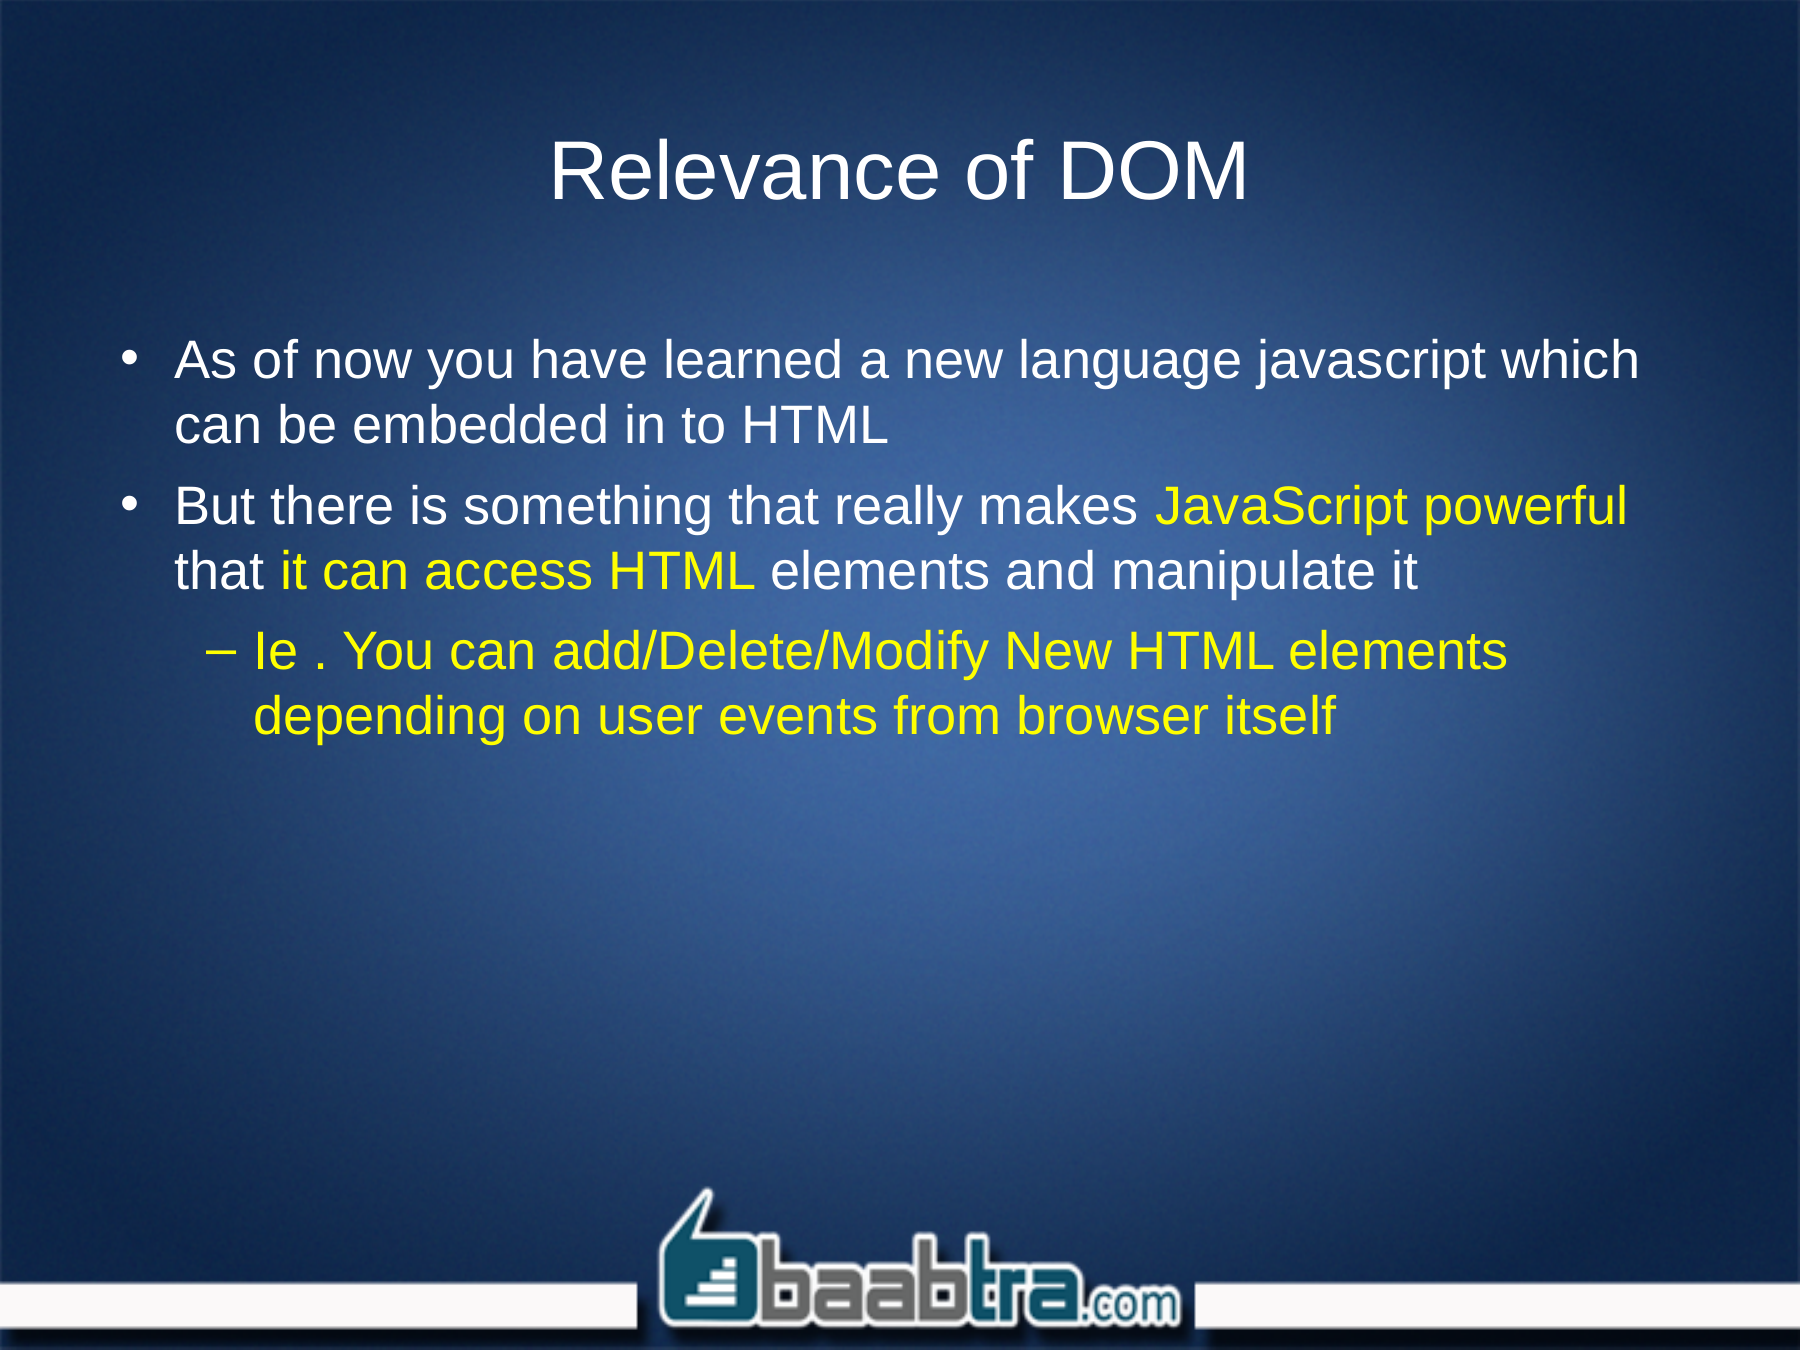

# Relevance of DOM
As of now you have learned a new language javascript which can be embedded in to HTML
But there is something that really makes JavaScript powerful that it can access HTML elements and manipulate it
Ie . You can add/Delete/Modify New HTML elements depending on user events from browser itself